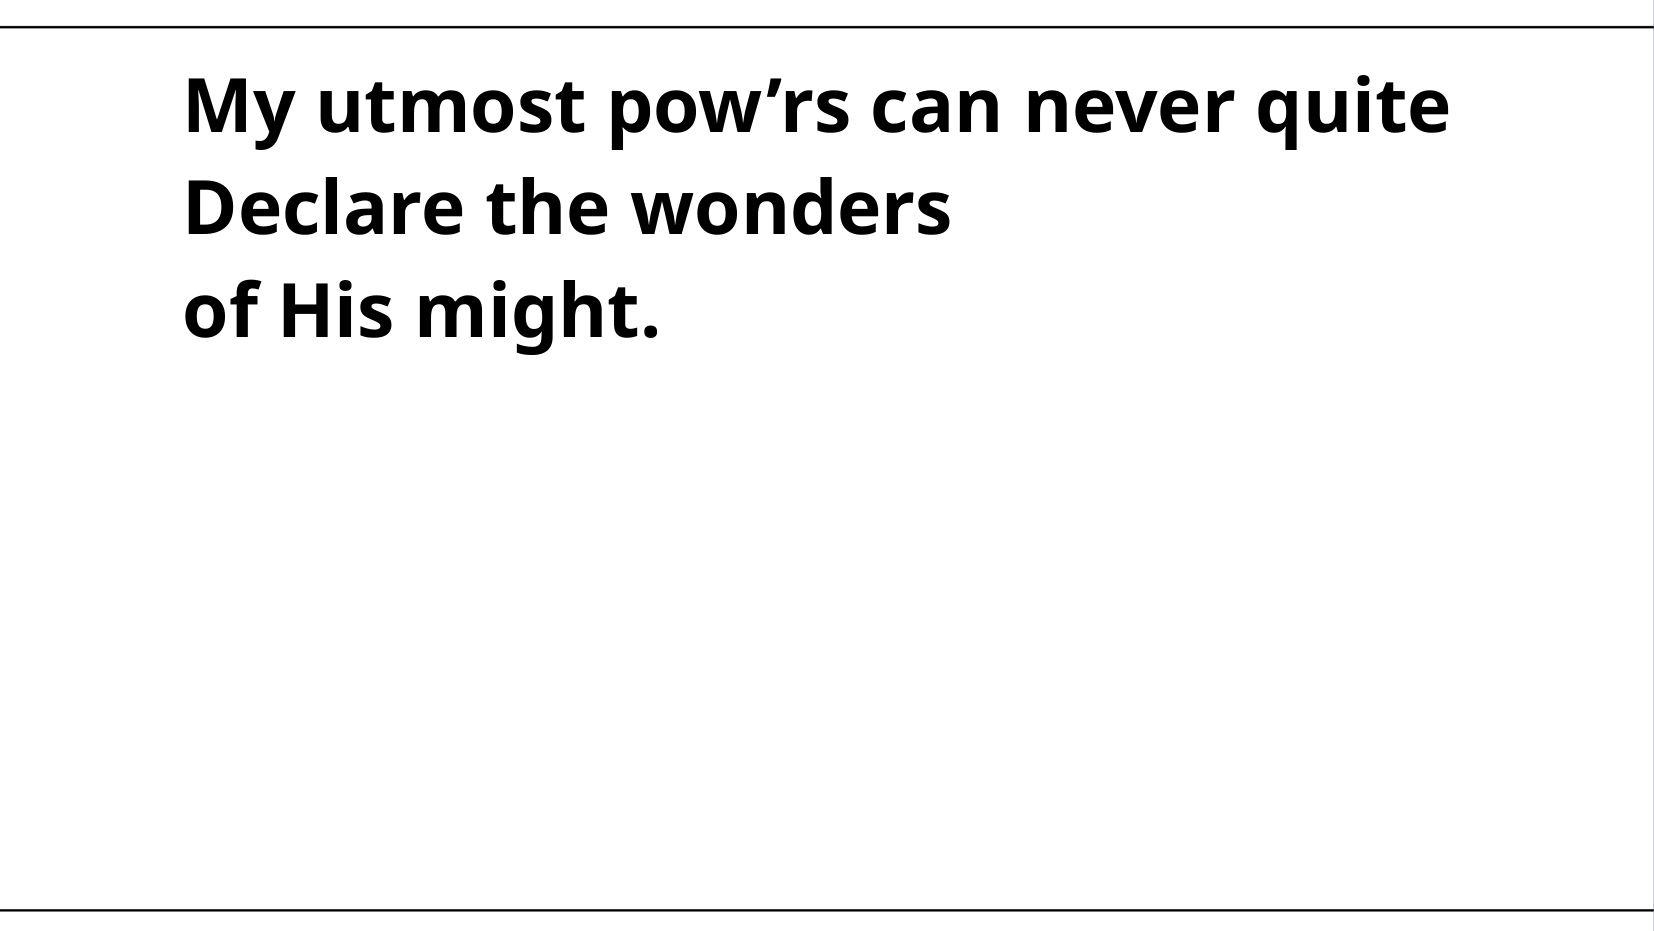

My utmost pow’rs can never quite
 Declare the wonders
 of His might.